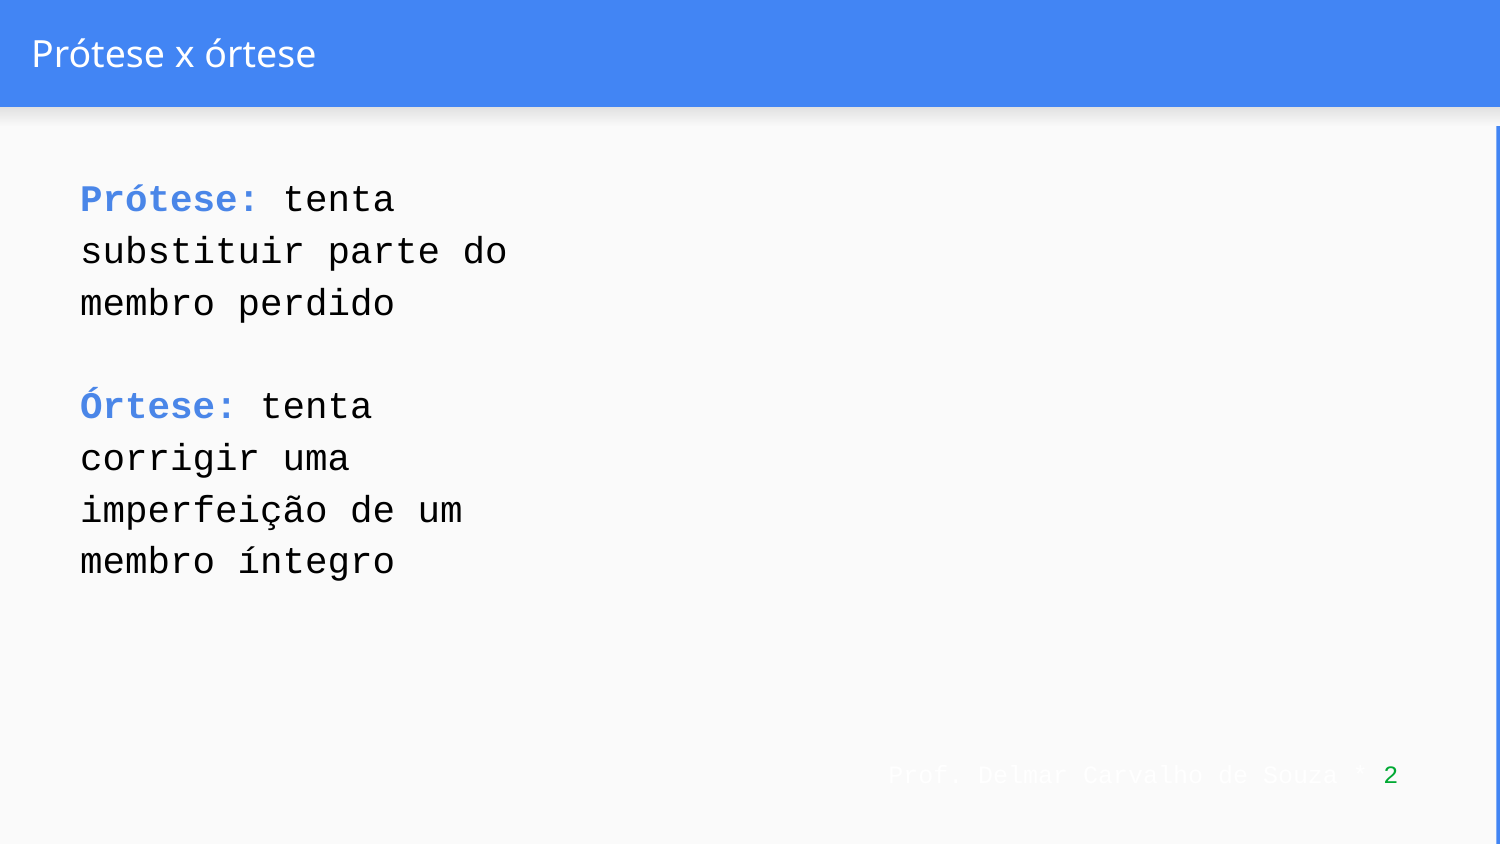

# Prótese x órtese
Prótese: tenta substituir parte do membro perdido
Órtese: tenta corrigir uma imperfeição de um membro íntegro